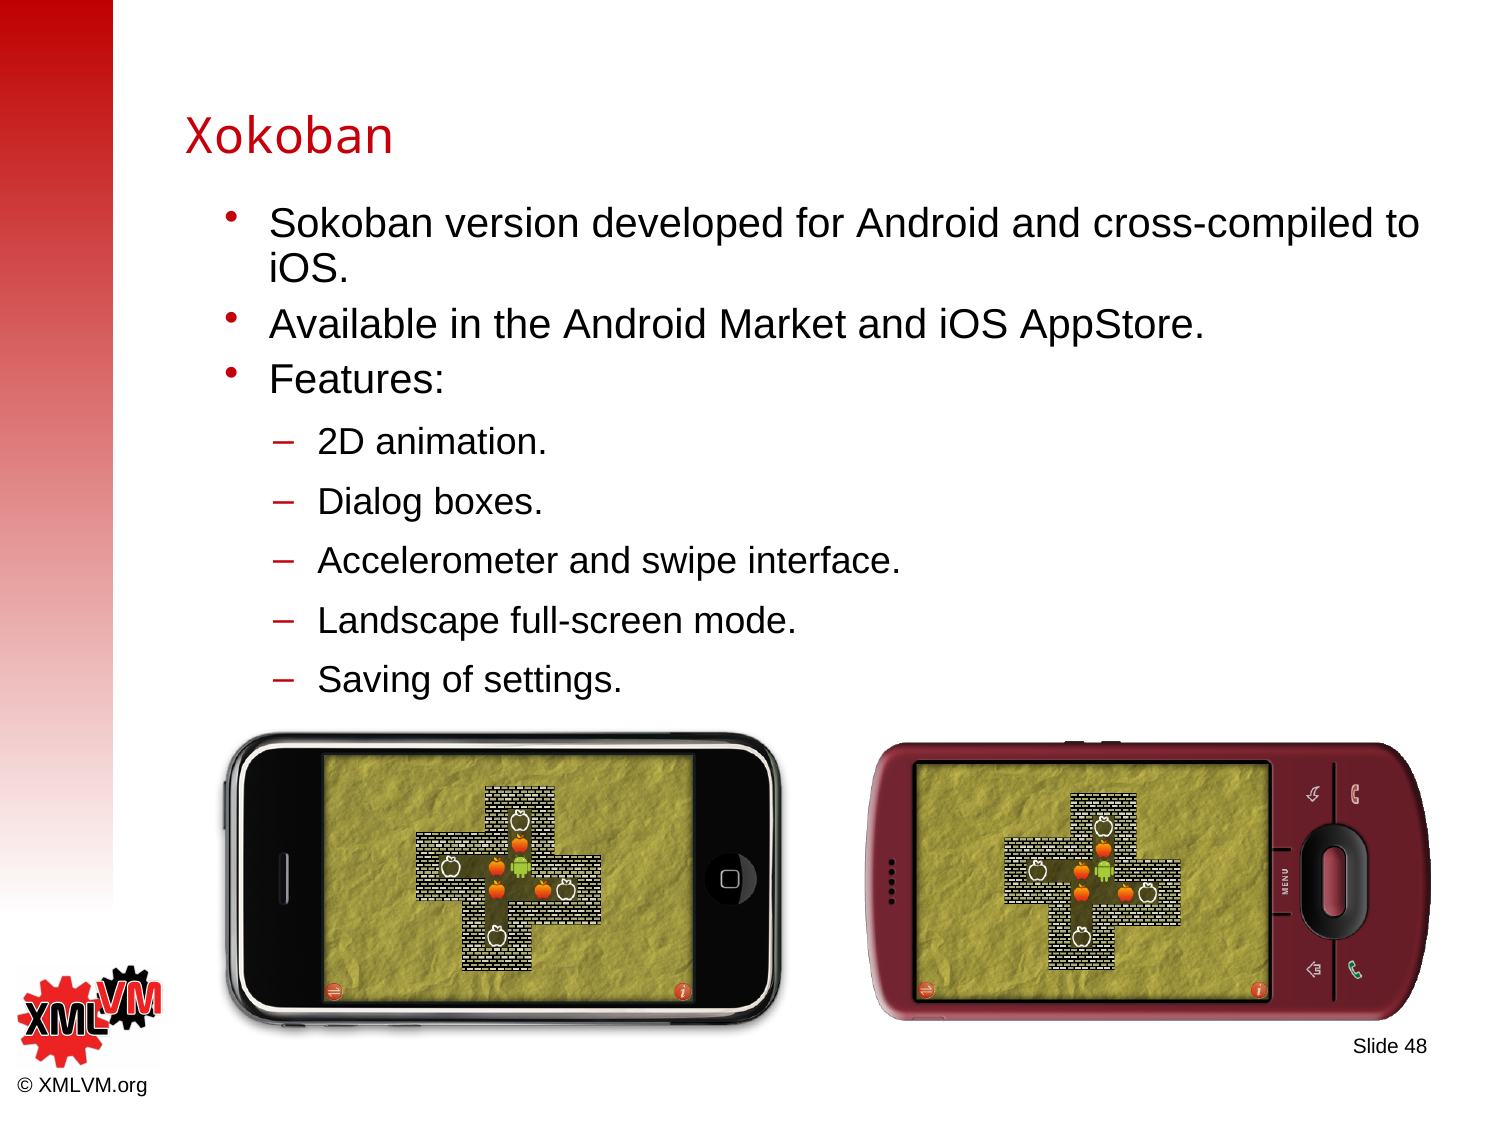

# Xokoban
Sokoban version developed for Android and cross-compiled to iOS.
Available in the Android Market and iOS AppStore.
Features:
2D animation.
Dialog boxes.
Accelerometer and swipe interface.
Landscape full-screen mode.
Saving of settings.